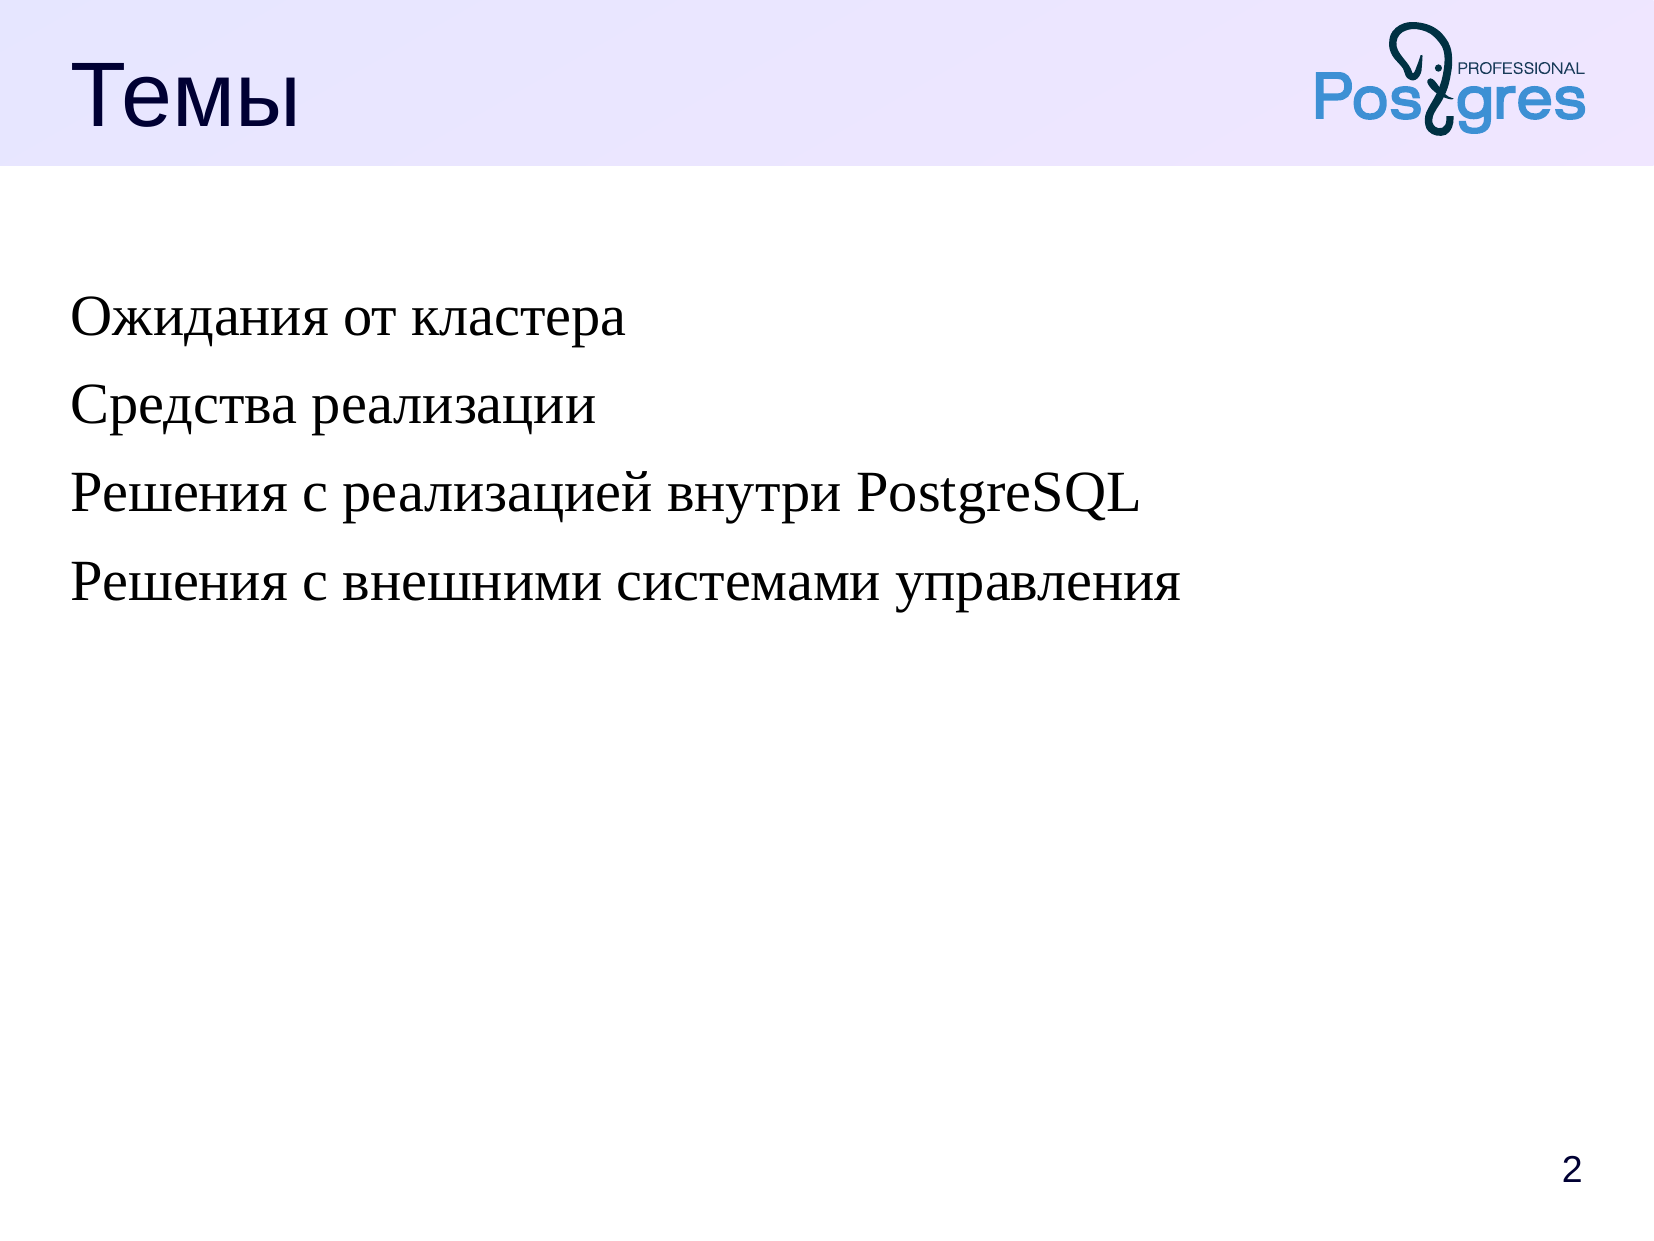

# Темы
Ожидания от кластера
Средства реализации
Решения с реализацией внутри PostgreSQL
Решения с внешними системами управления